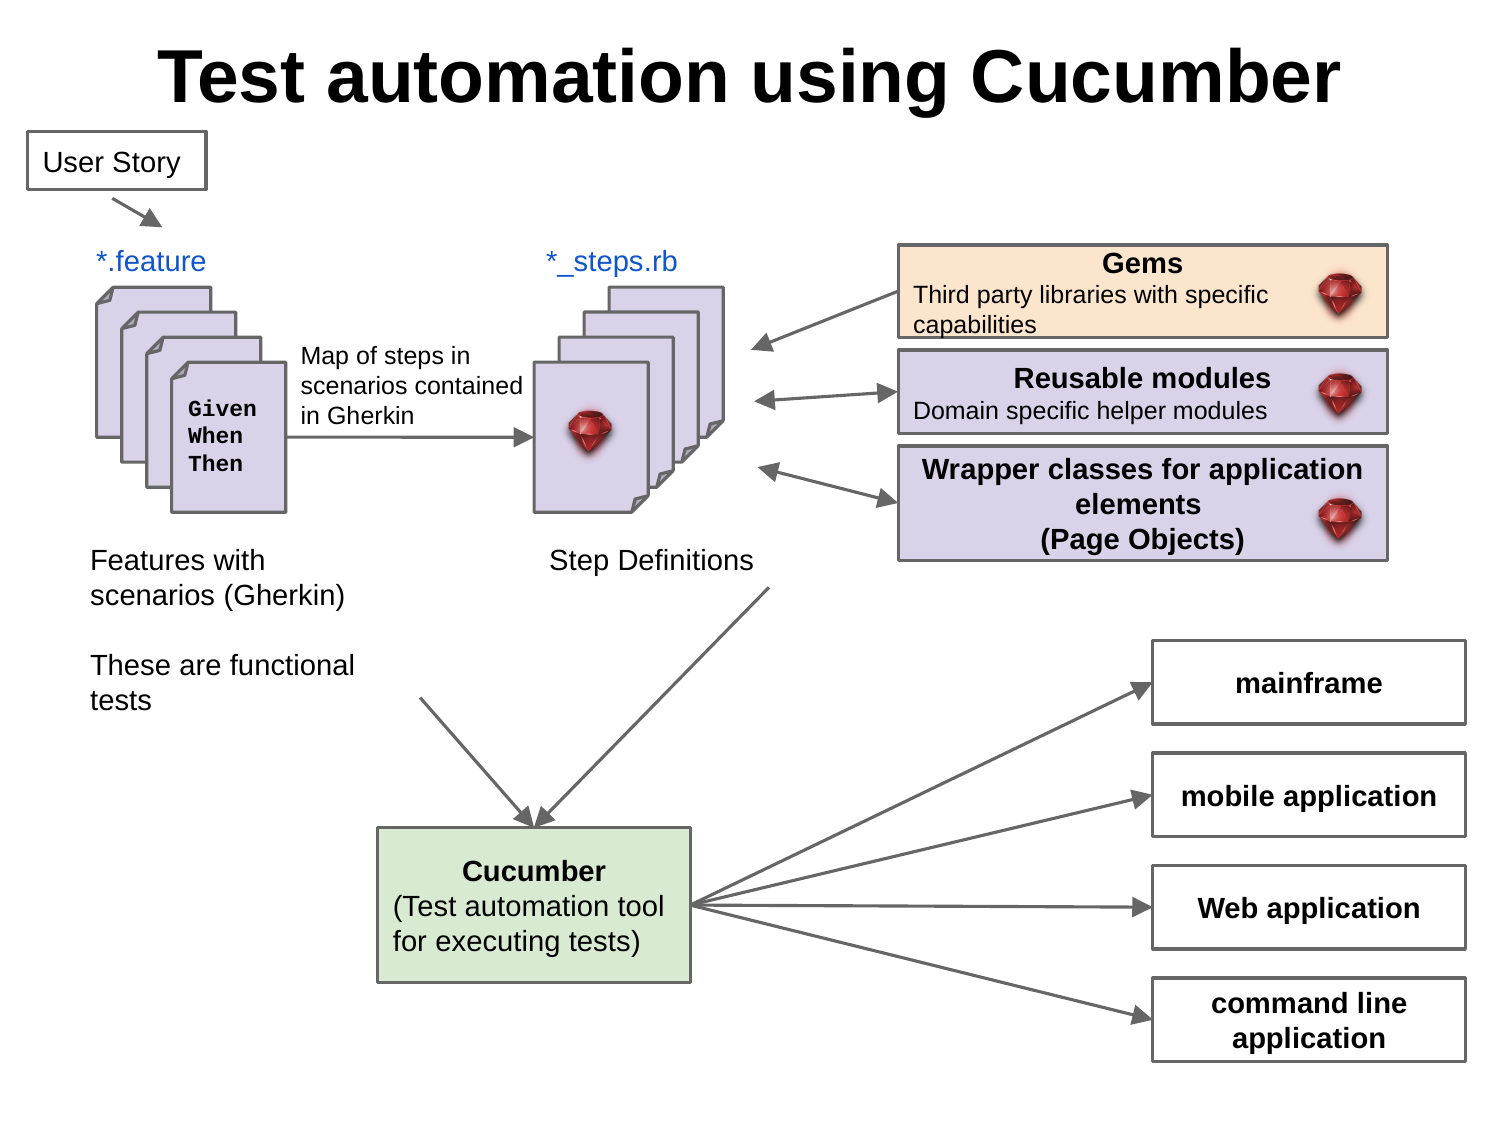

# Test automation using Cucumber
User Story
*.feature
*_steps.rb
Gems
Third party libraries with specific capabilities
Map of steps in scenarios contained in Gherkin
Reusable modules
Domain specific helper modules
Given
When
Then
Wrapper classes for application elements
(Page Objects)
Features with scenarios (Gherkin)
These are functional tests
Step Definitions
mainframe
mobile application
Cucumber
(Test automation tool for executing tests)
Web application
command line application